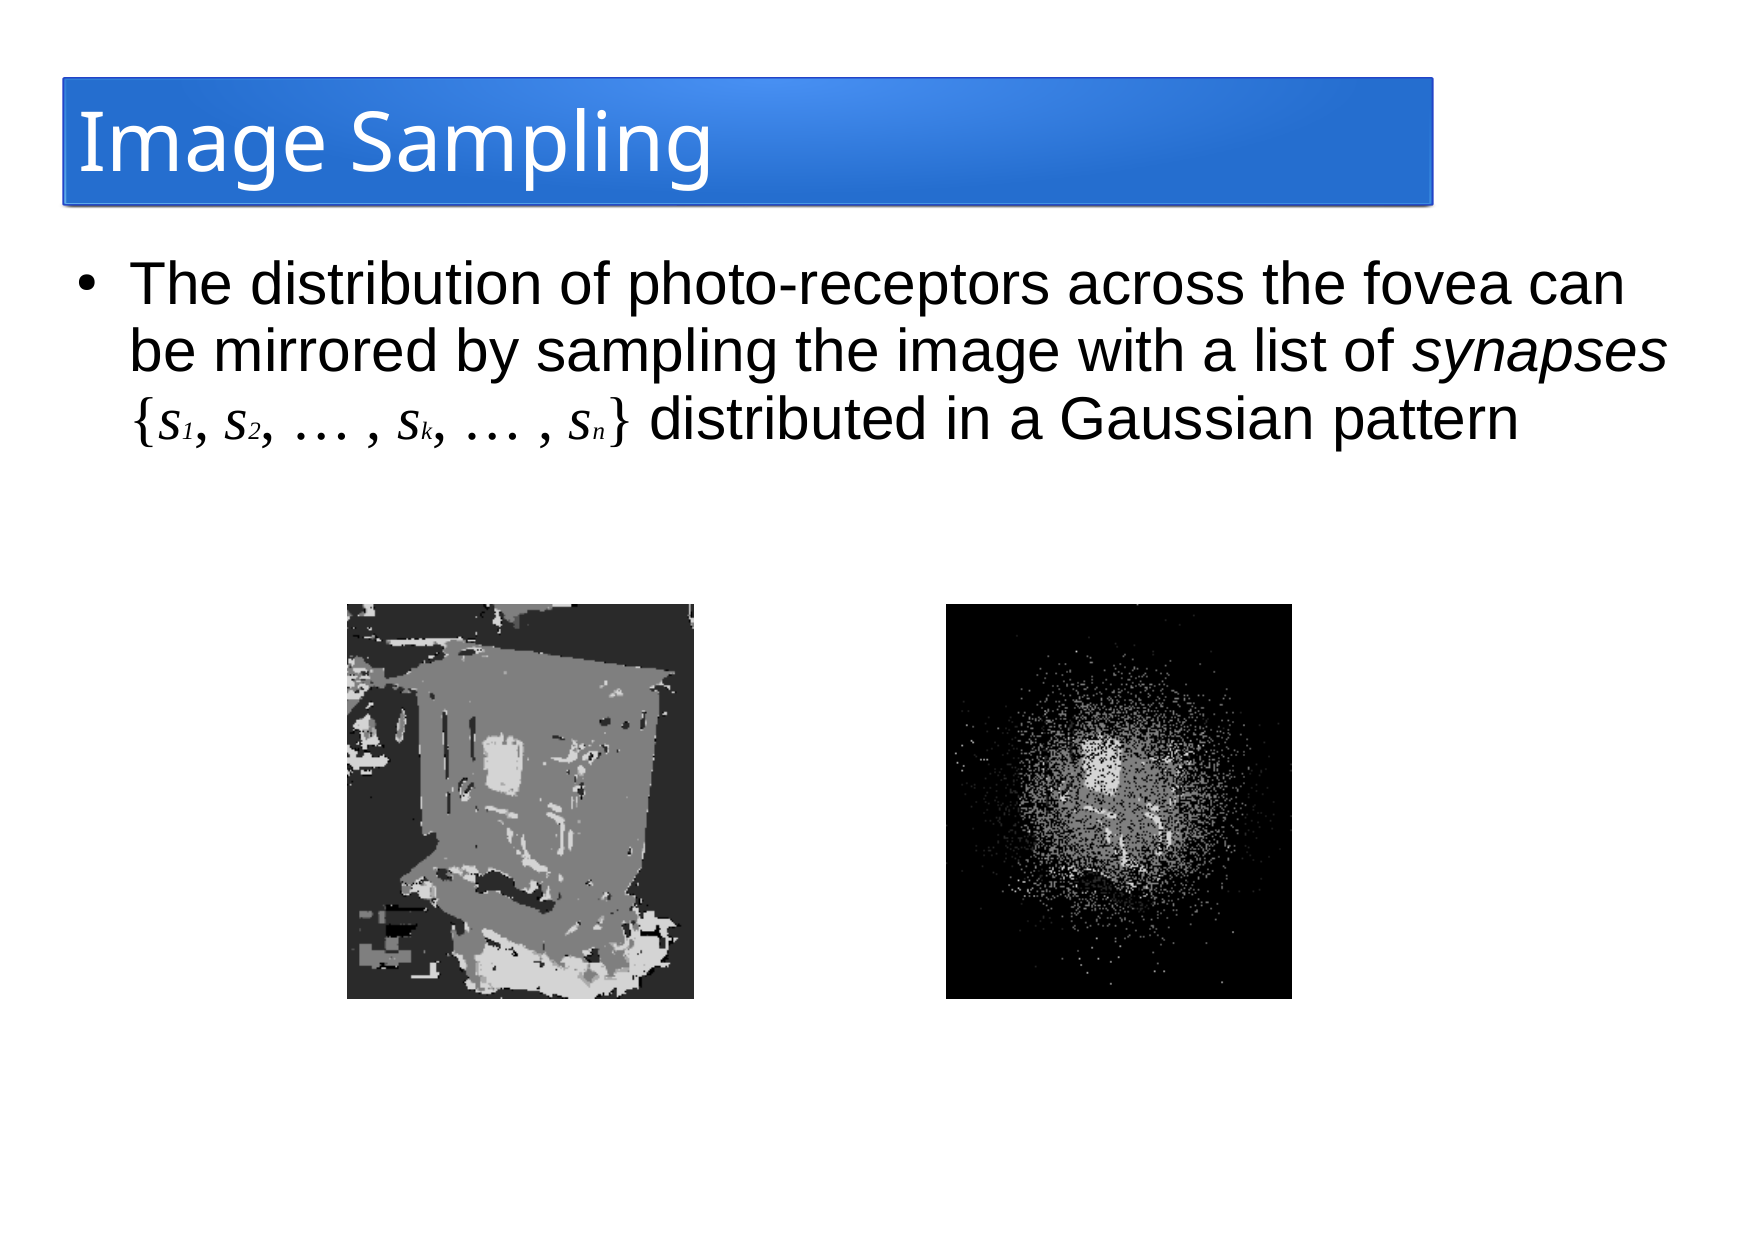

# Image Sampling
The distribution of photo-receptors across the fovea can be mirrored by sampling the image with a list of synapses {s1, s2, … , sk, … , sn} distributed in a Gaussian pattern